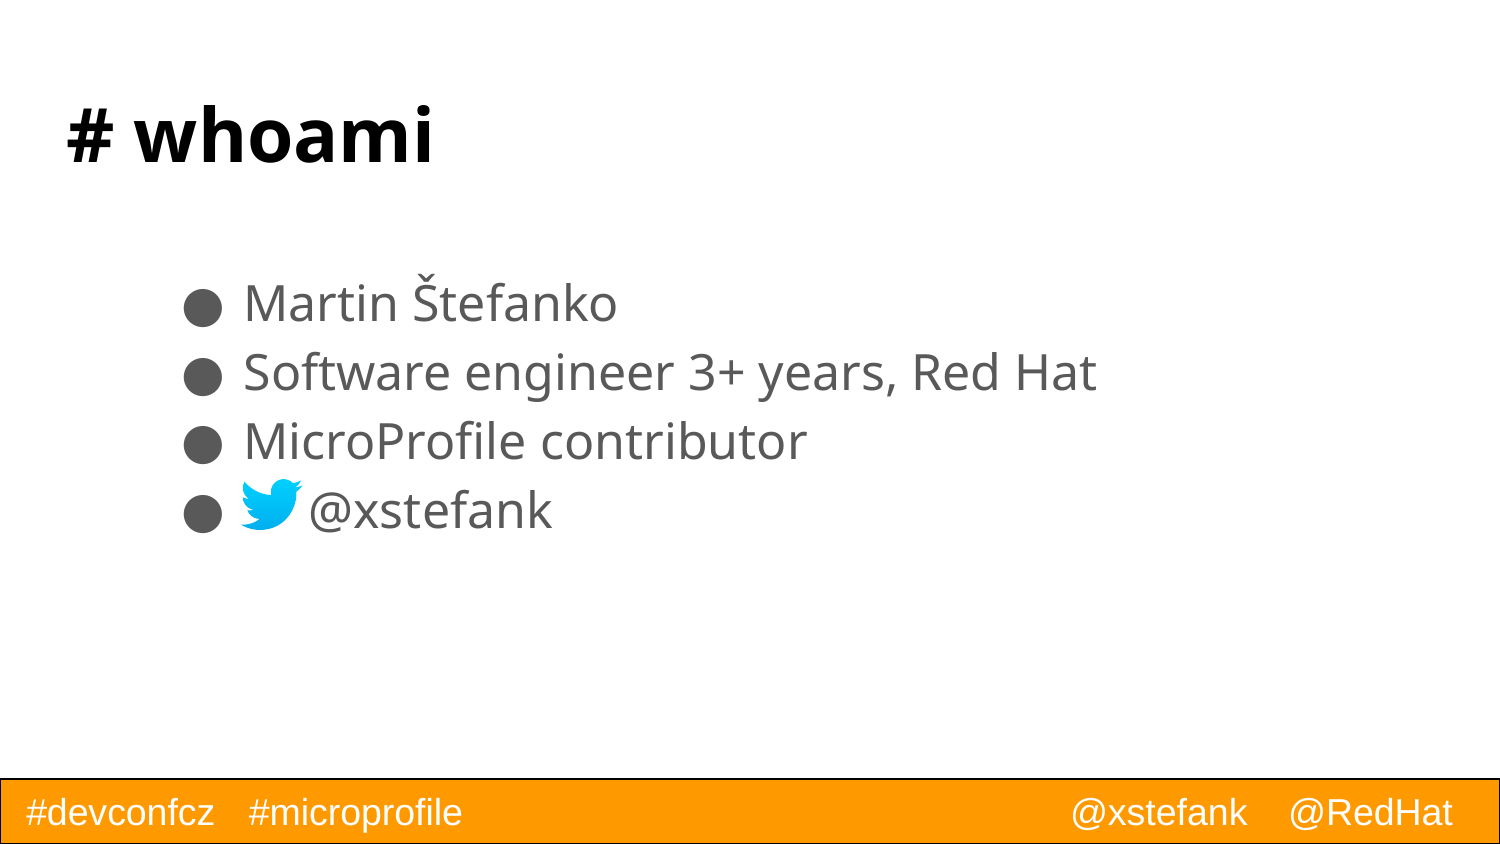

# # whoami
Martin Štefanko
Software engineer 3+ years, Red Hat
MicroProfile contributor
 @xstefank
#devconfcz
#microprofile
@xstefank
@RedHat